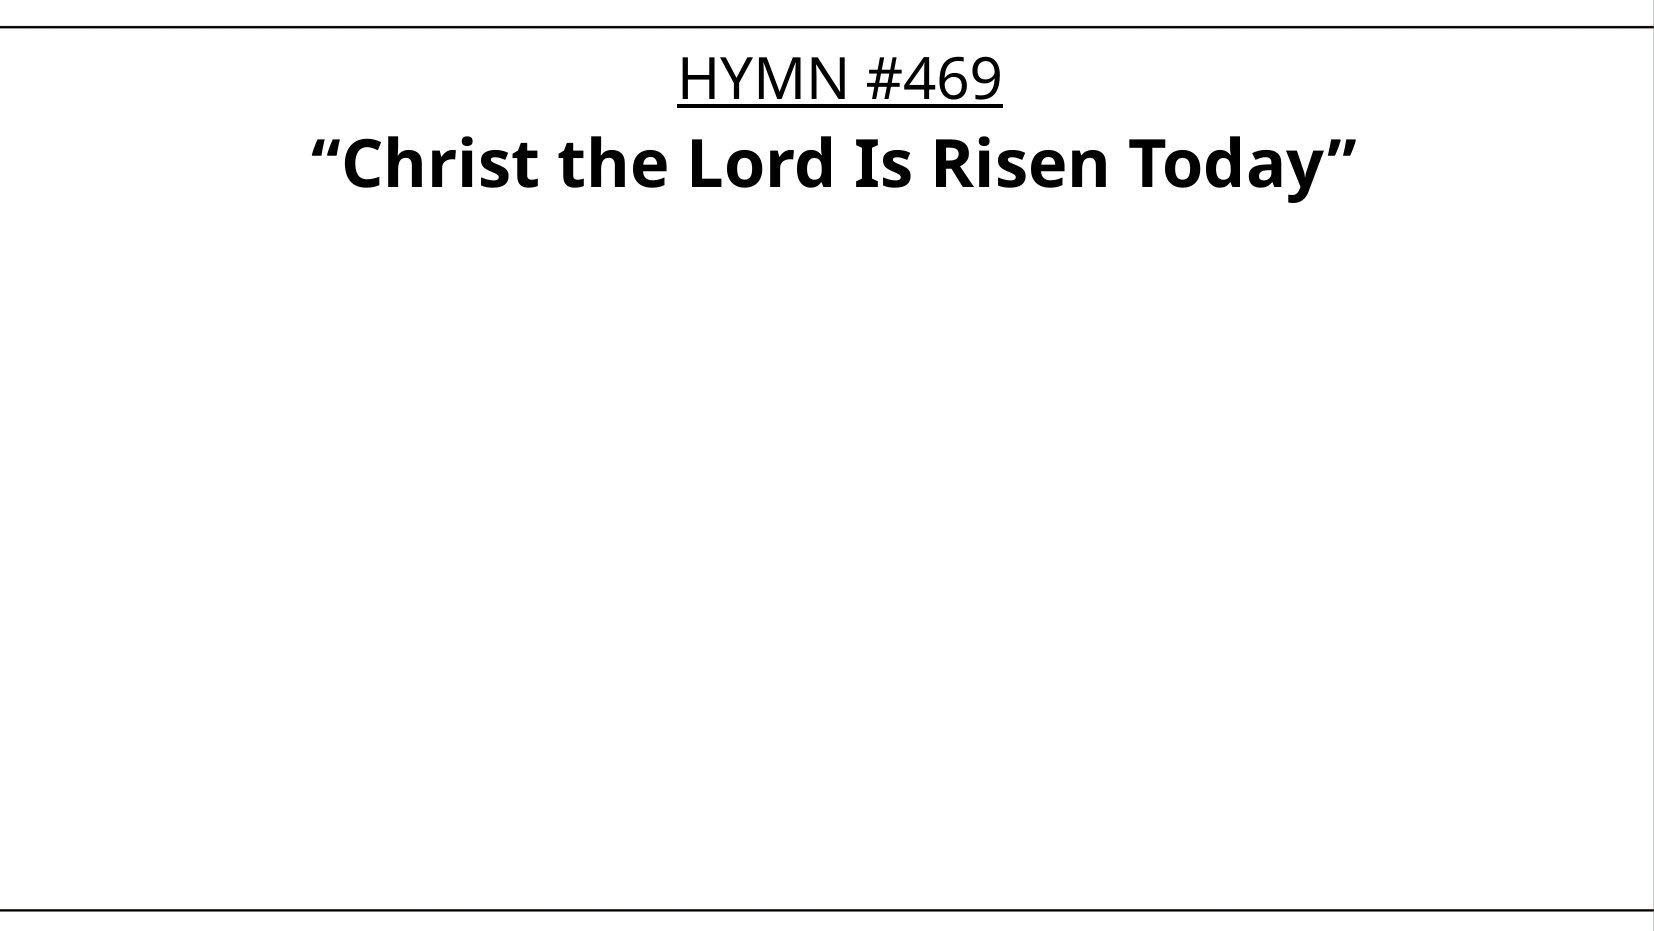

HYMN #469
“Christ the Lord Is Risen Today”